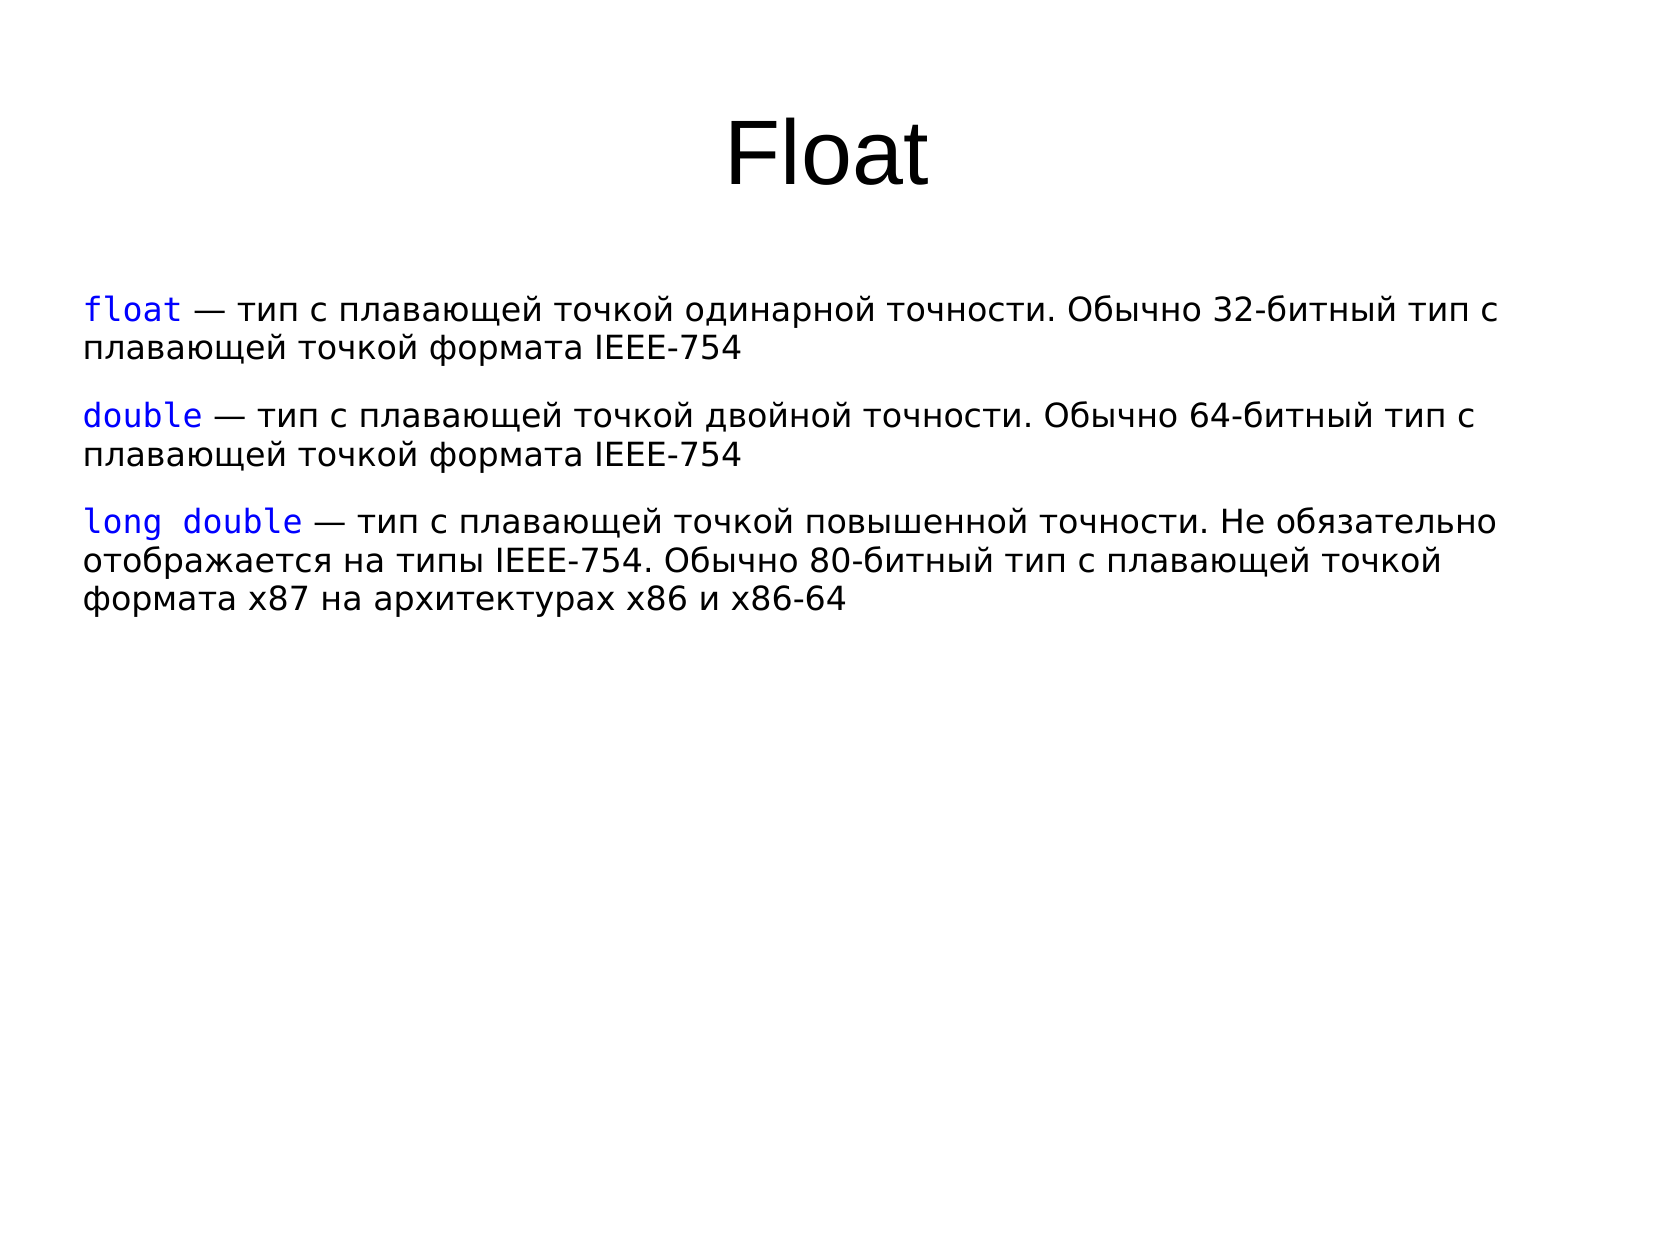

# Float
float — тип с плавающей точкой одинарной точности. Обычно 32-битный тип с плавающей точкой формата IEEE-754
double — тип с плавающей точкой двойной точности. Обычно 64-битный тип с плавающей точкой формата IEEE-754
long double — тип с плавающей точкой повышенной точности. Не обязательно отображается на типы IEEE-754. Обычно 80-битный тип с плавающей точкой формата x87 на архитектурах x86 и x86-64